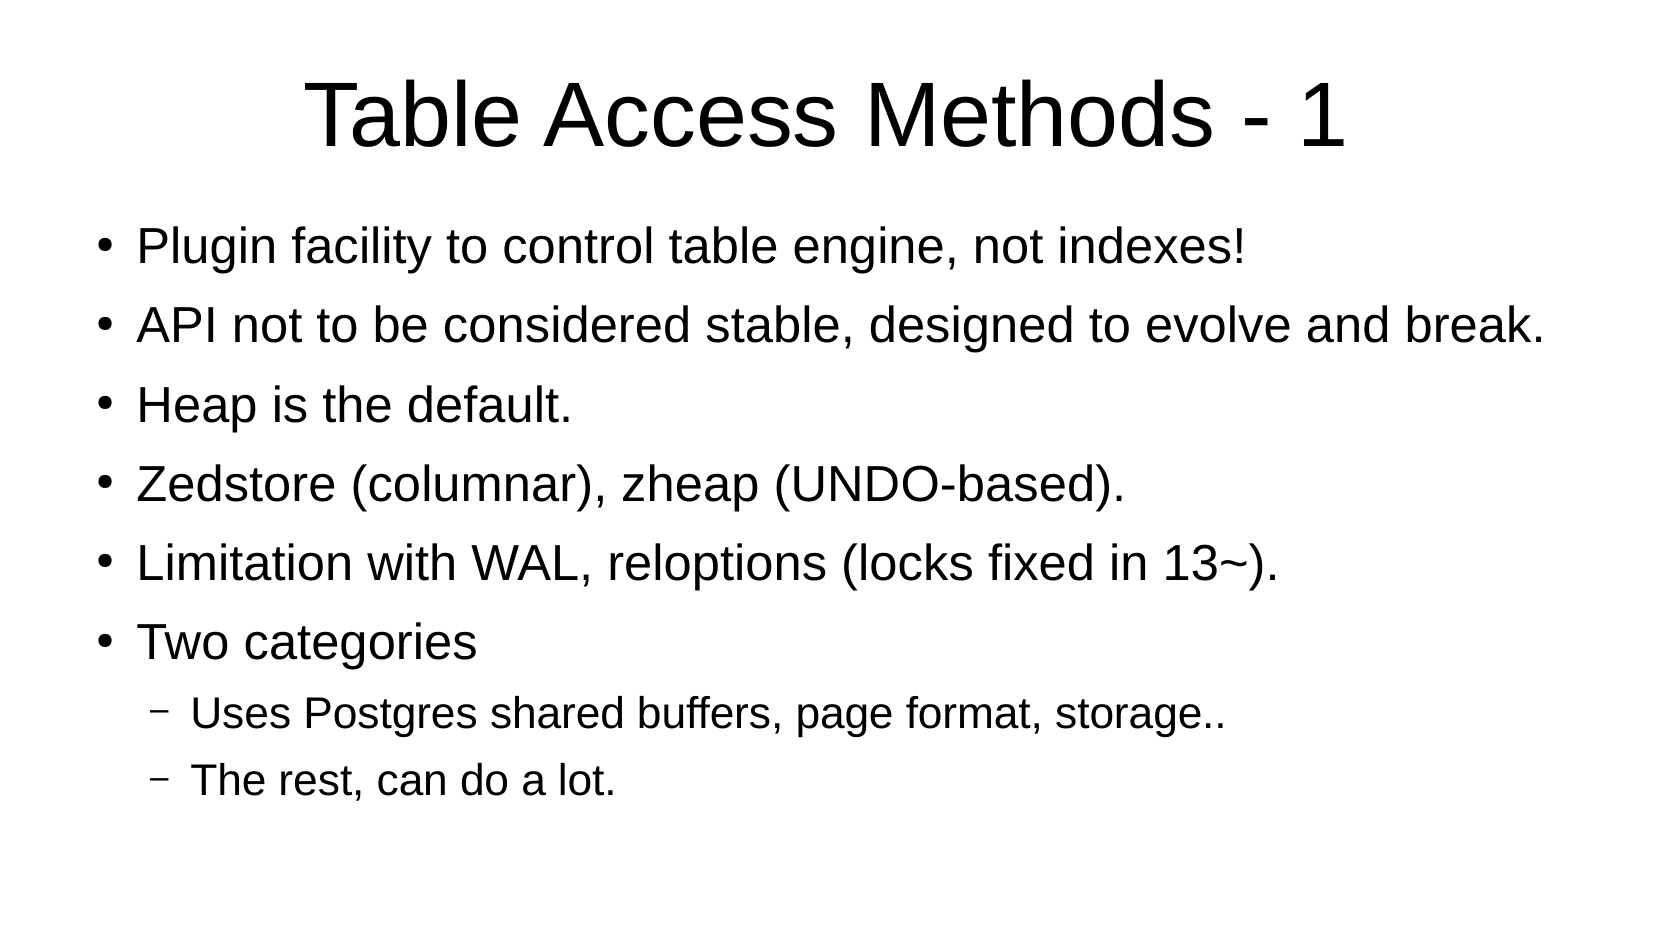

# Table Access Methods - 1
Plugin facility to control table engine, not indexes!
API not to be considered stable, designed to evolve and break.
Heap is the default.
Zedstore (columnar), zheap (UNDO-based).
Limitation with WAL, reloptions (locks fixed in 13~).
Two categories
Uses Postgres shared buffers, page format, storage..
The rest, can do a lot.